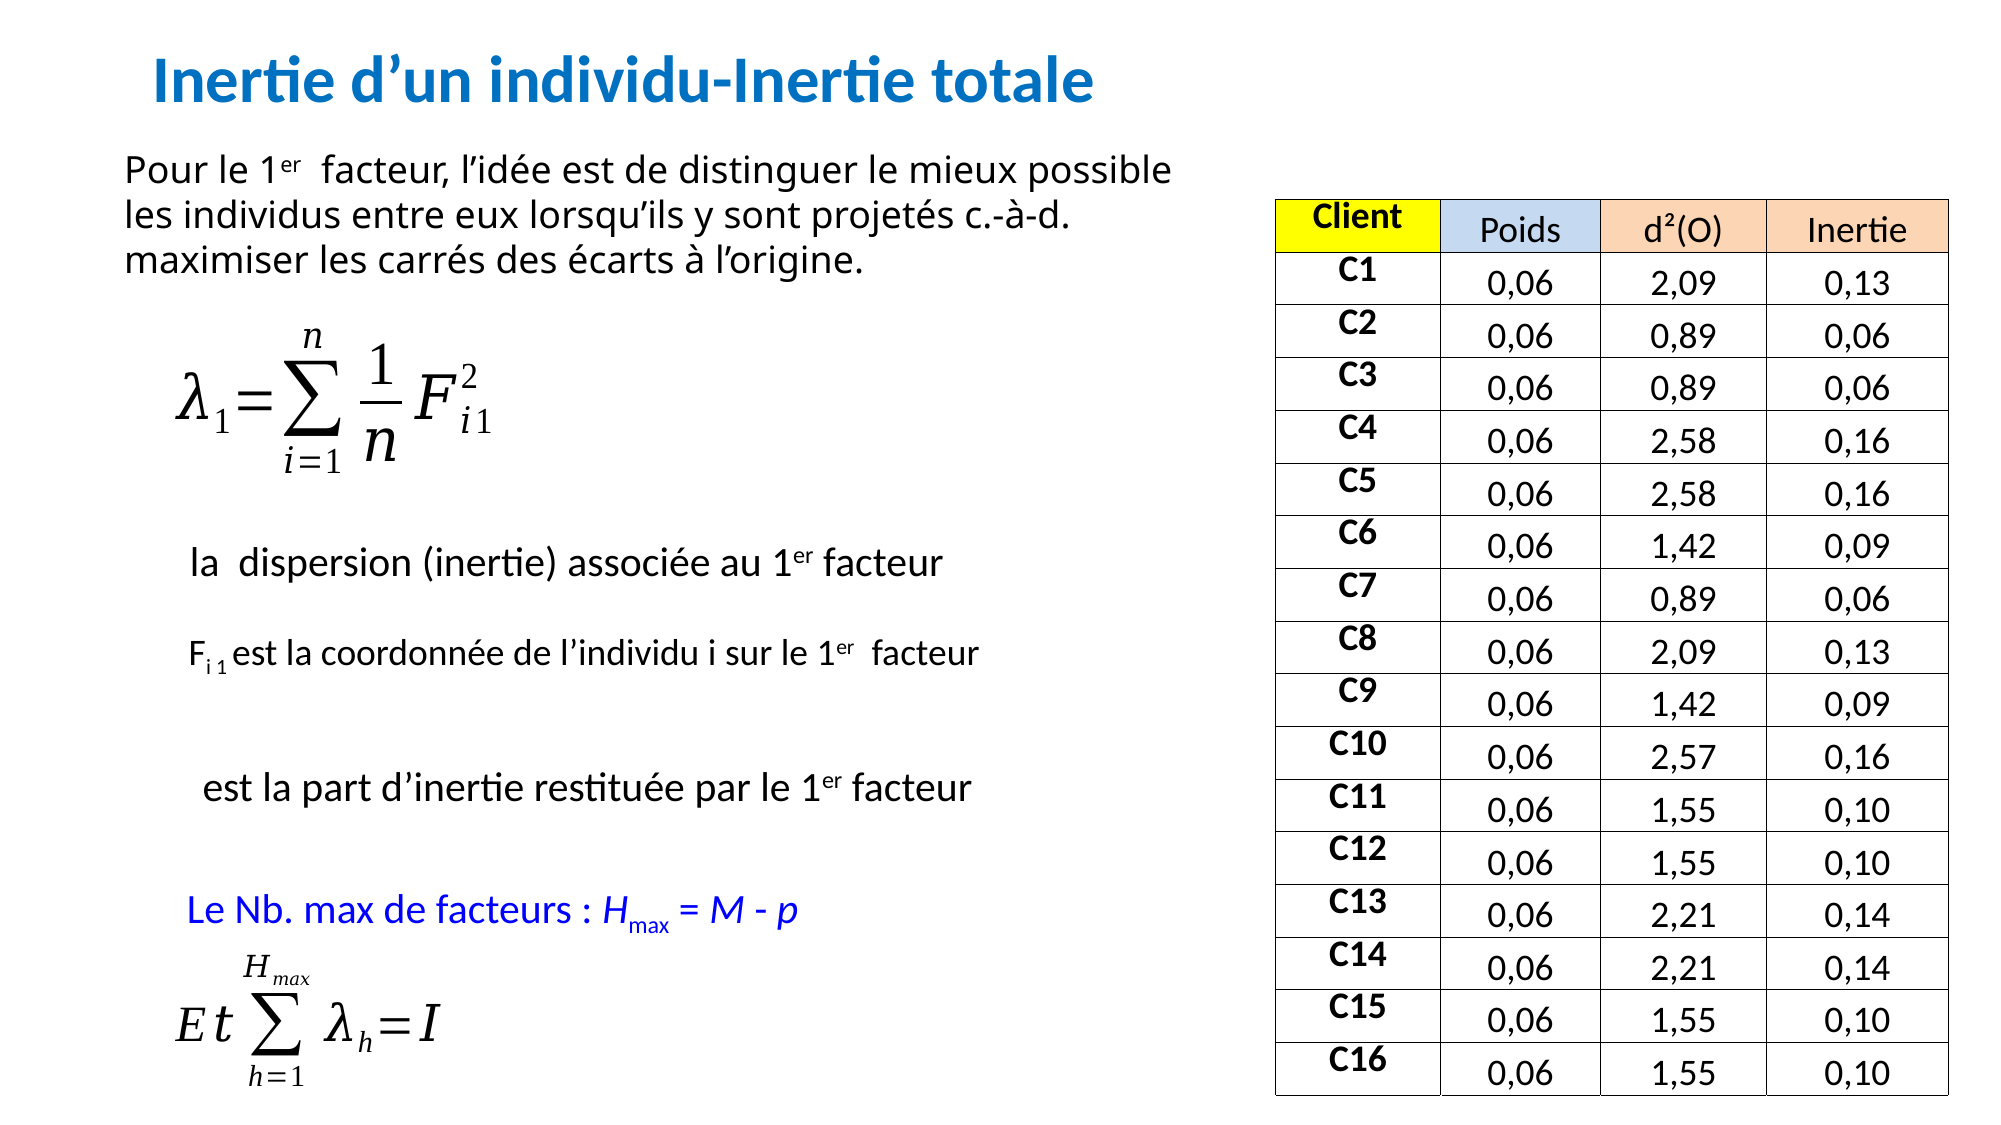

# Inertie d’un individu-Inertie totale
Pour le 1er facteur, l’idée est de distinguer le mieux possible les individus entre eux lorsqu’ils y sont projetés c.-à-d. maximiser les carrés des écarts à l’origine.
| Client | Poids | d²(O) | Inertie |
| --- | --- | --- | --- |
| C1 | 0,06 | 2,09 | 0,13 |
| C2 | 0,06 | 0,89 | 0,06 |
| C3 | 0,06 | 0,89 | 0,06 |
| C4 | 0,06 | 2,58 | 0,16 |
| C5 | 0,06 | 2,58 | 0,16 |
| C6 | 0,06 | 1,42 | 0,09 |
| C7 | 0,06 | 0,89 | 0,06 |
| C8 | 0,06 | 2,09 | 0,13 |
| C9 | 0,06 | 1,42 | 0,09 |
| C10 | 0,06 | 2,57 | 0,16 |
| C11 | 0,06 | 1,55 | 0,10 |
| C12 | 0,06 | 1,55 | 0,10 |
| C13 | 0,06 | 2,21 | 0,14 |
| C14 | 0,06 | 2,21 | 0,14 |
| C15 | 0,06 | 1,55 | 0,10 |
| C16 | 0,06 | 1,55 | 0,10 |
| | | | |
| | Inertie totale | | 1,75 |
 la dispersion (inertie) associée au 1er facteur
Fi 1 est la coordonnée de l’individu i sur le 1er facteur
 est la part d’inertie restituée par le 1er facteur
Le Nb. max de facteurs : Hmax = M - p